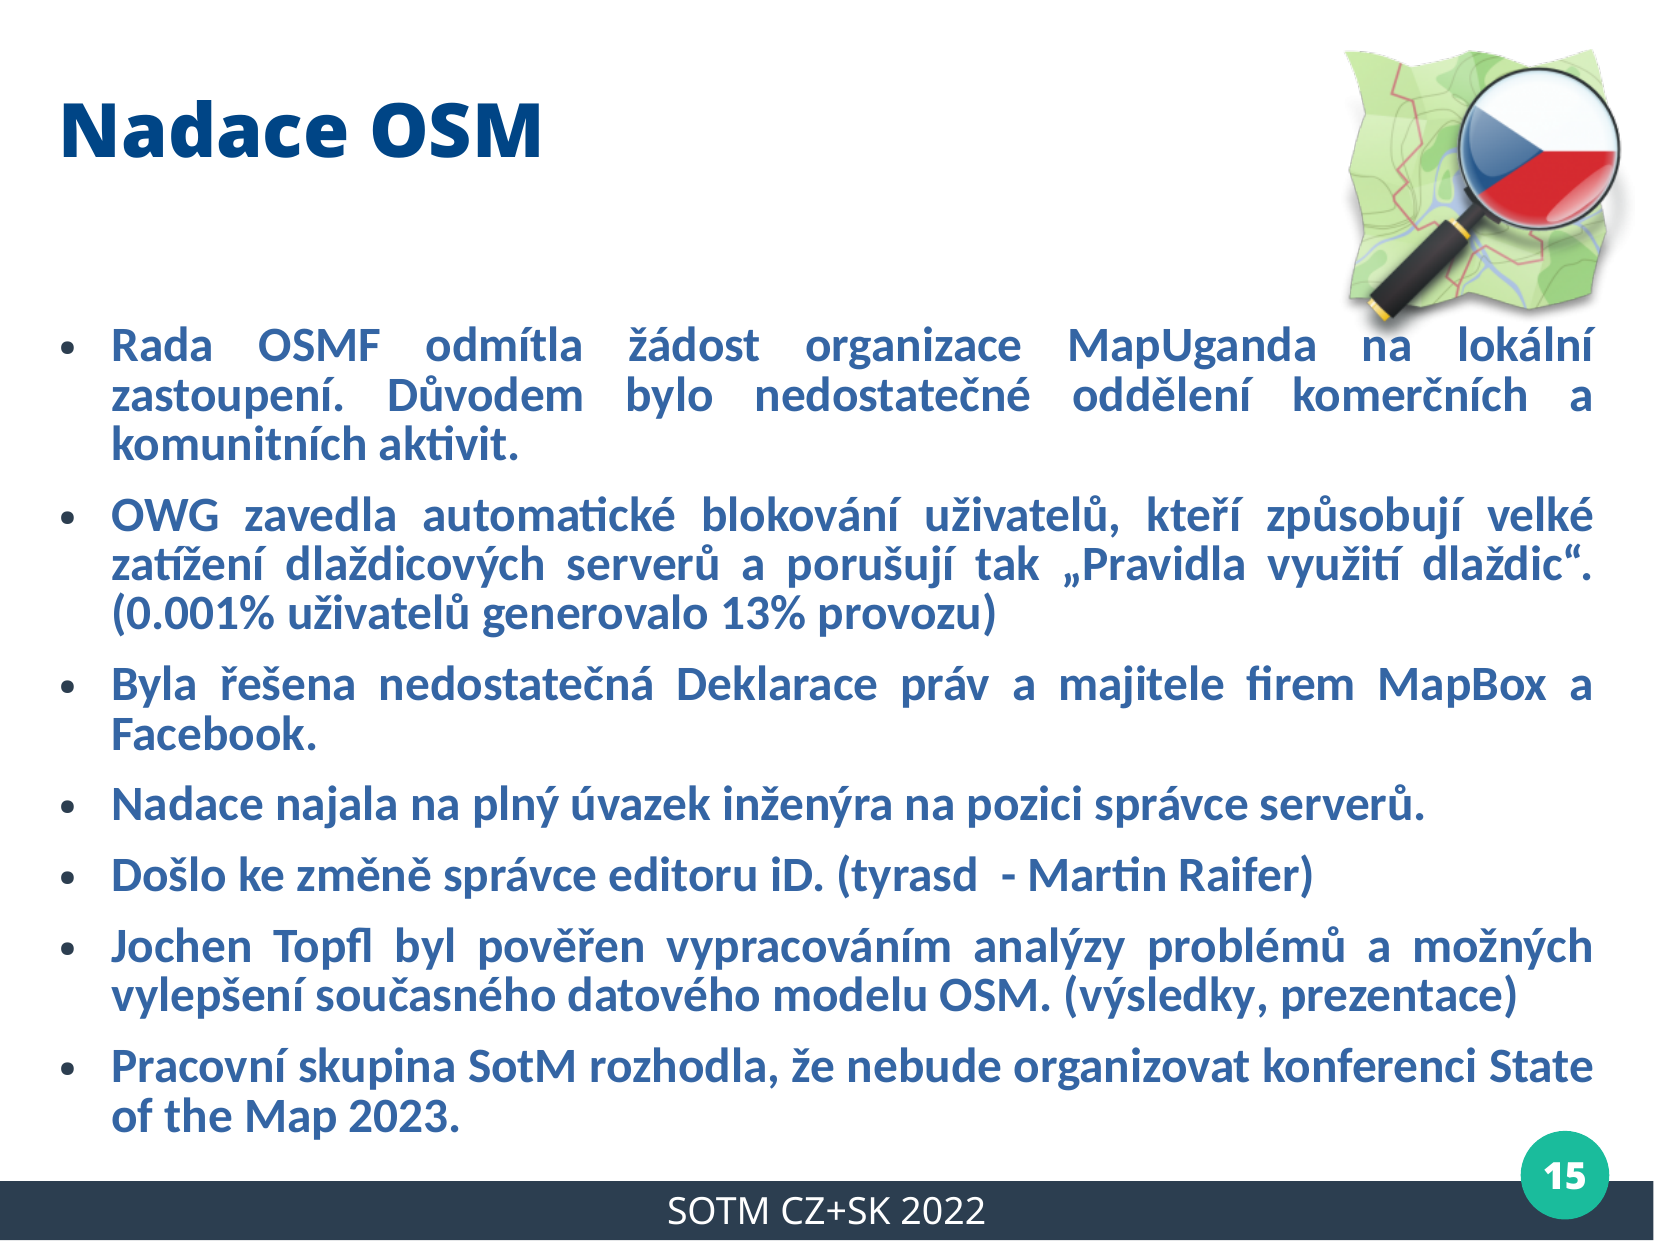

# Nadace OSM
Rada OSMF odmítla žádost organizace MapUganda na lokální zastoupení. Důvodem bylo nedostatečné oddělení komerčních a komunitních aktivit.
OWG zavedla automatické blokování uživatelů, kteří způsobují velké zatížení dlaždicových serverů a porušují tak „Pravidla využití dlaždic“. (0.001% uživatelů generovalo 13% provozu)
Byla řešena nedostatečná Deklarace práv a majitele firem MapBox a Facebook.
Nadace najala na plný úvazek inženýra na pozici správce serverů.
Došlo ke změně správce editoru iD. (tyrasd - Martin Raifer)
Jochen Topfl byl pověřen vypracováním analýzy problémů a možných vylepšení současného datového modelu OSM. (výsledky, prezentace)
Pracovní skupina SotM rozhodla, že nebude organizovat konferenci State of the Map 2023.
15
SOTM CZ+SK 2022